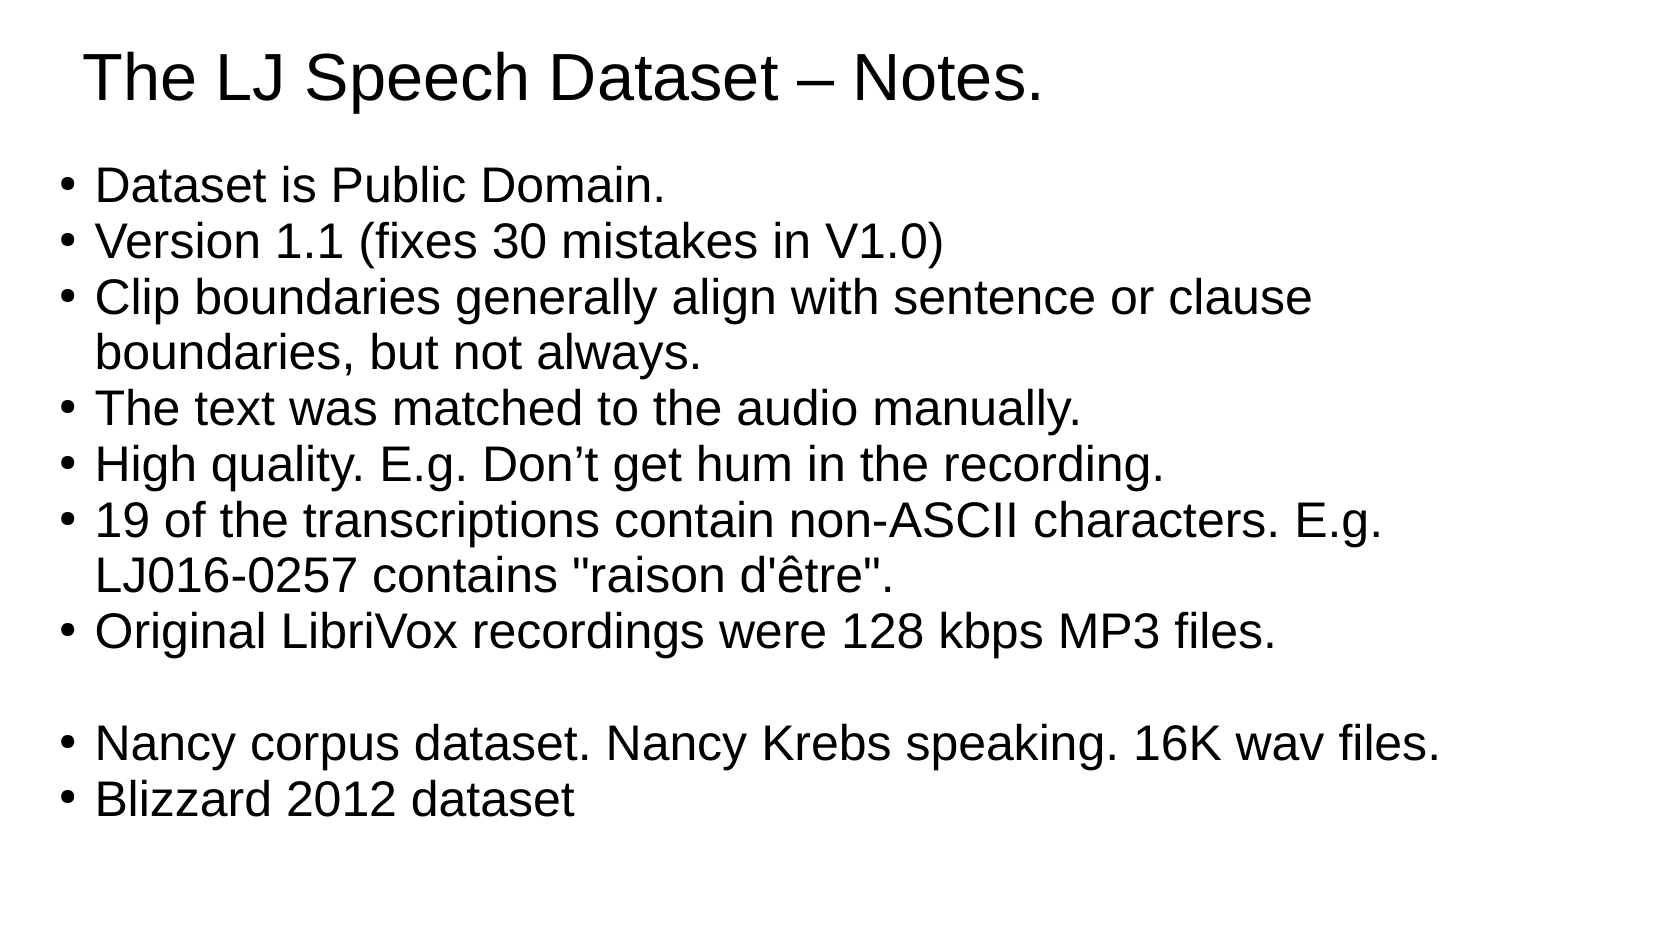

# The LJ Speech Dataset – Notes.
Dataset is Public Domain.
Version 1.1 (fixes 30 mistakes in V1.0)
Clip boundaries generally align with sentence or clause boundaries, but not always.
The text was matched to the audio manually.
High quality. E.g. Don’t get hum in the recording.
19 of the transcriptions contain non-ASCII characters. E.g. LJ016-0257 contains "raison d'être".
Original LibriVox recordings were 128 kbps MP3 files.
Nancy corpus dataset. Nancy Krebs speaking. 16K wav files.
Blizzard 2012 dataset